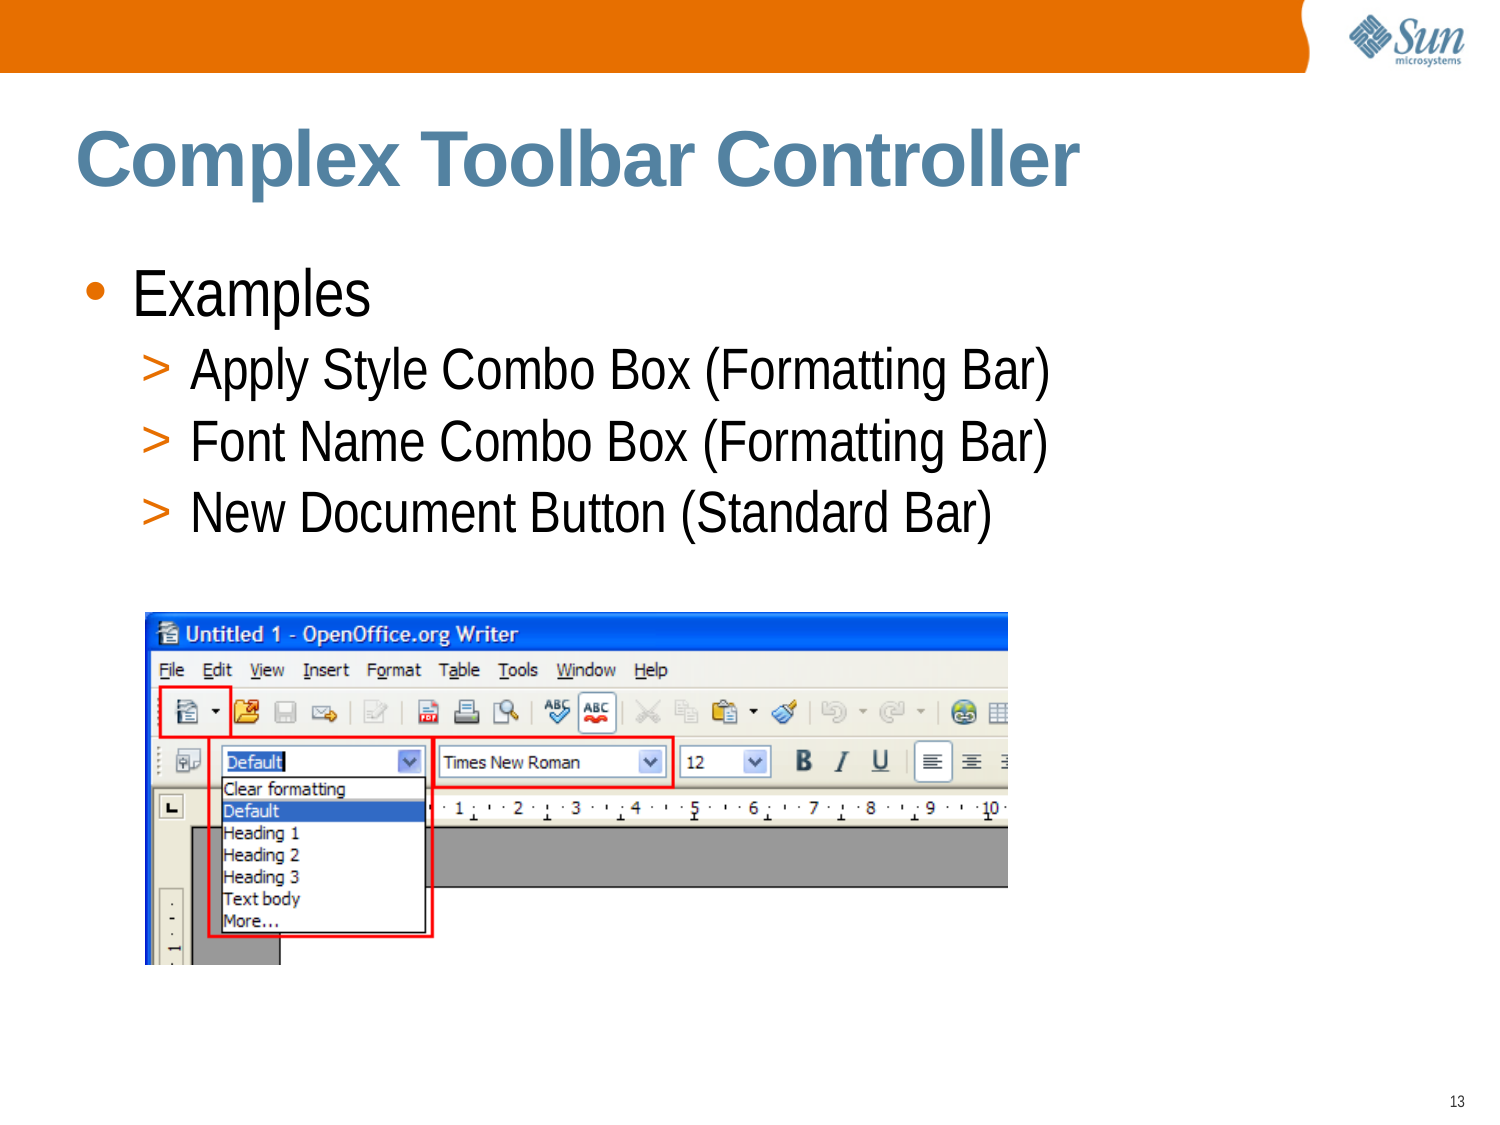

# Complex Toolbar Controller
Examples
Apply Style Combo Box (Formatting Bar)
Font Name Combo Box (Formatting Bar)
New Document Button (Standard Bar)